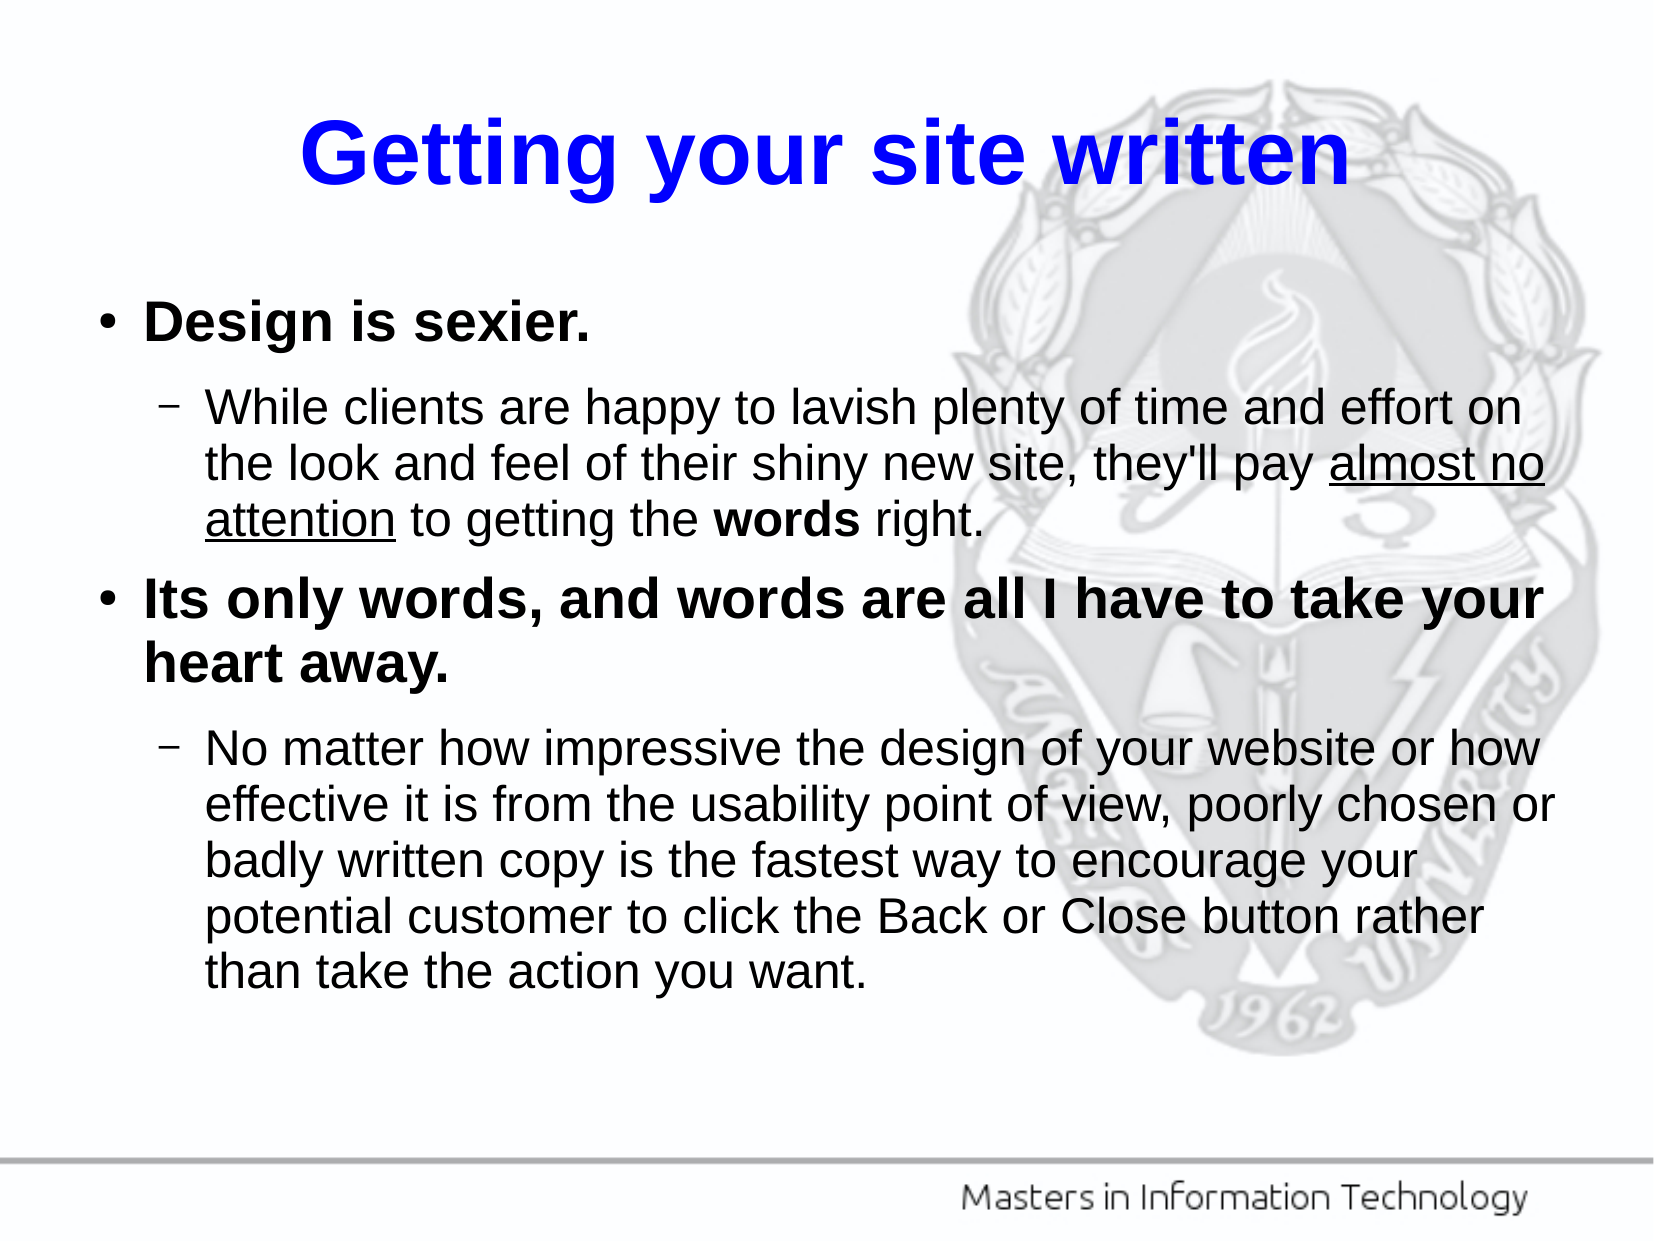

# Getting your site written
Design is sexier.
While clients are happy to lavish plenty of time and effort on the look and feel of their shiny new site, they'll pay almost no attention to getting the words right.
Its only words, and words are all I have to take your heart away.
No matter how impressive the design of your website or how effective it is from the usability point of view, poorly chosen or badly written copy is the fastest way to encourage your potential customer to click the Back or Close button rather than take the action you want.